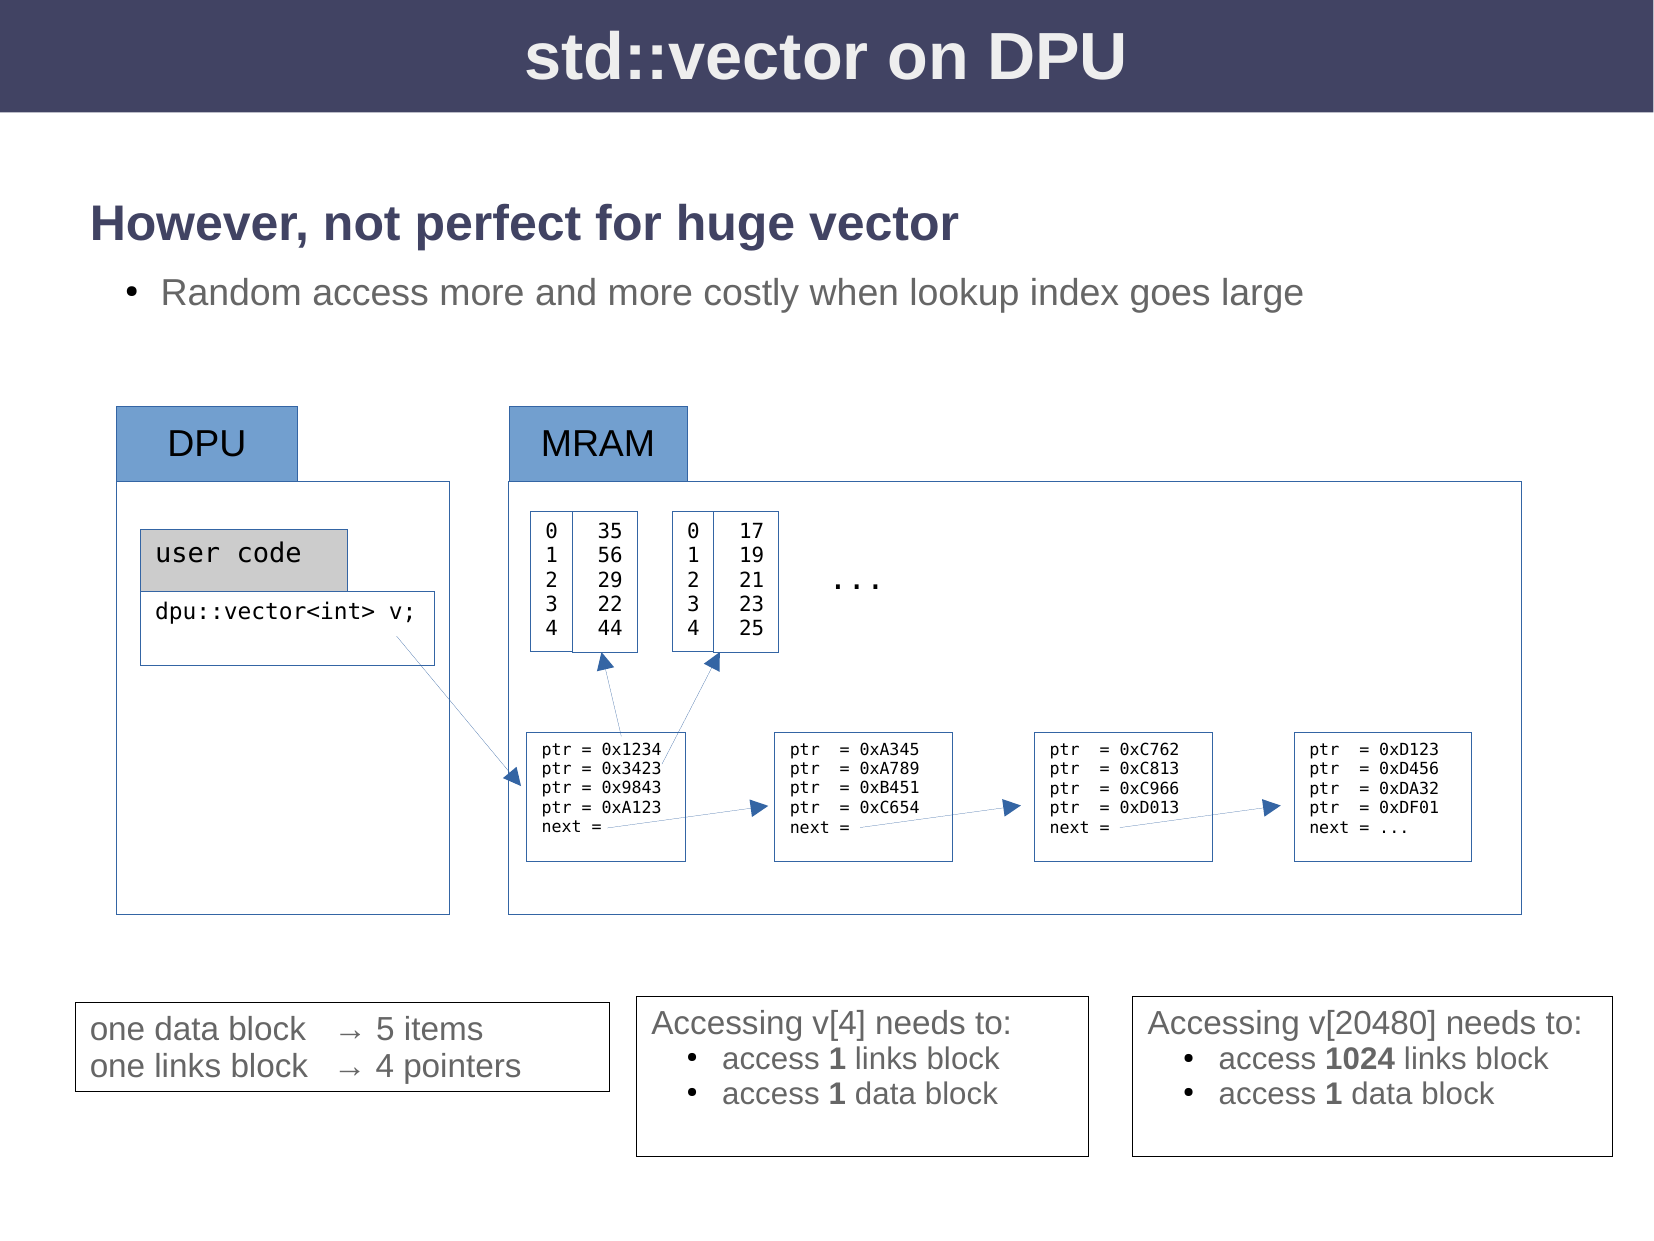

std::vector on DPU
However, not perfect for huge vector
Random access more and more costly when lookup index goes large
DPU
MRAM
0
1
2
3
4
0
1
2
3
4
35
56
29
22
44
17
19
21
23
25
user code
...
dpu::vector<int> v;
ptr = 0x1234
ptr = 0x3423
ptr = 0x9843
ptr = 0xA123
next =
ptr = 0xA345
ptr = 0xA789
ptr = 0xB451
ptr = 0xC654
next =
ptr = 0xC762
ptr = 0xC813
ptr = 0xC966
ptr = 0xD013
next =
ptr = 0xD123
ptr = 0xD456
ptr = 0xDA32
ptr = 0xDF01
next = ...
Accessing v[4] needs to:
access 1 links block
access 1 data block
Accessing v[20480] needs to:
access 1024 links block
access 1 data block
one data block → 5 items
one links block	 → 4 pointers